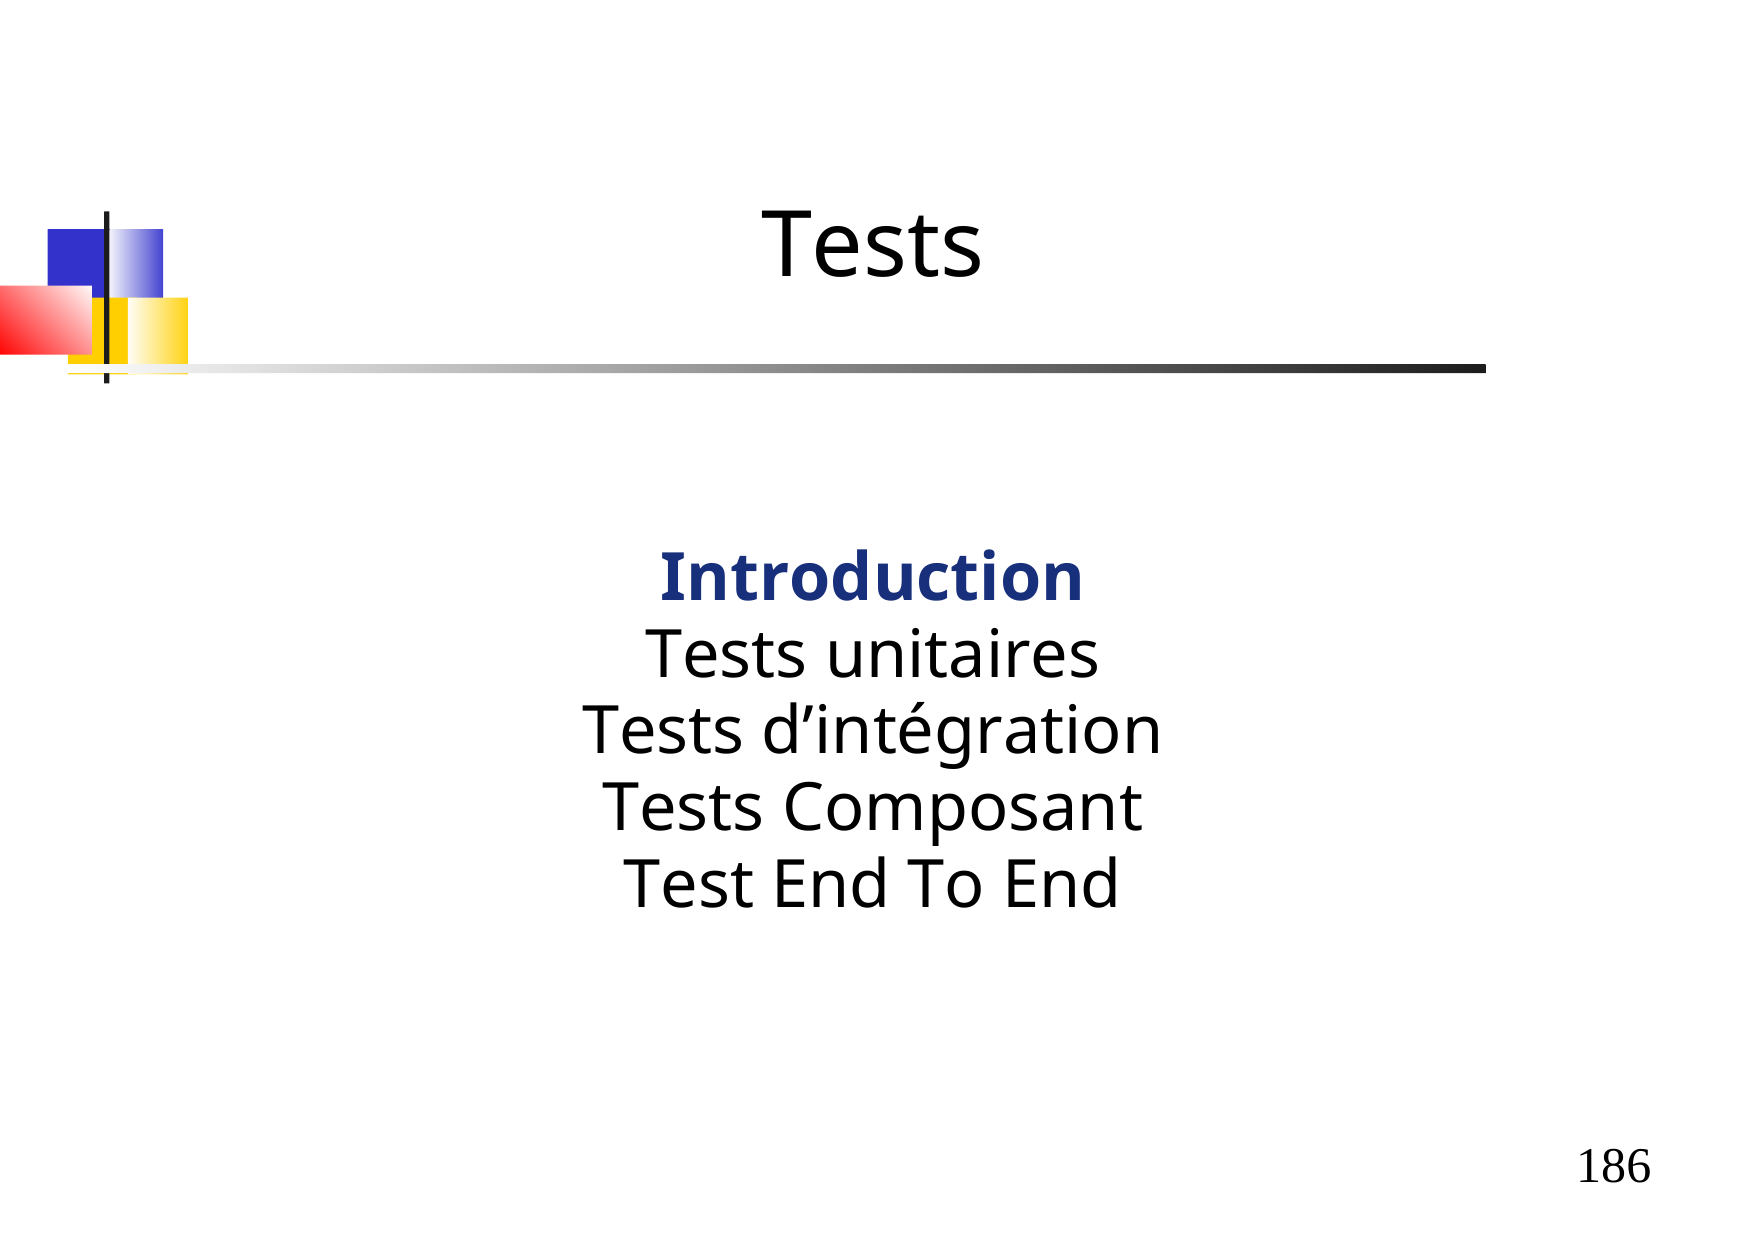

Tests
# Introduction
Tests unitaires
Tests d’intégration
Tests Composant
Test End To End